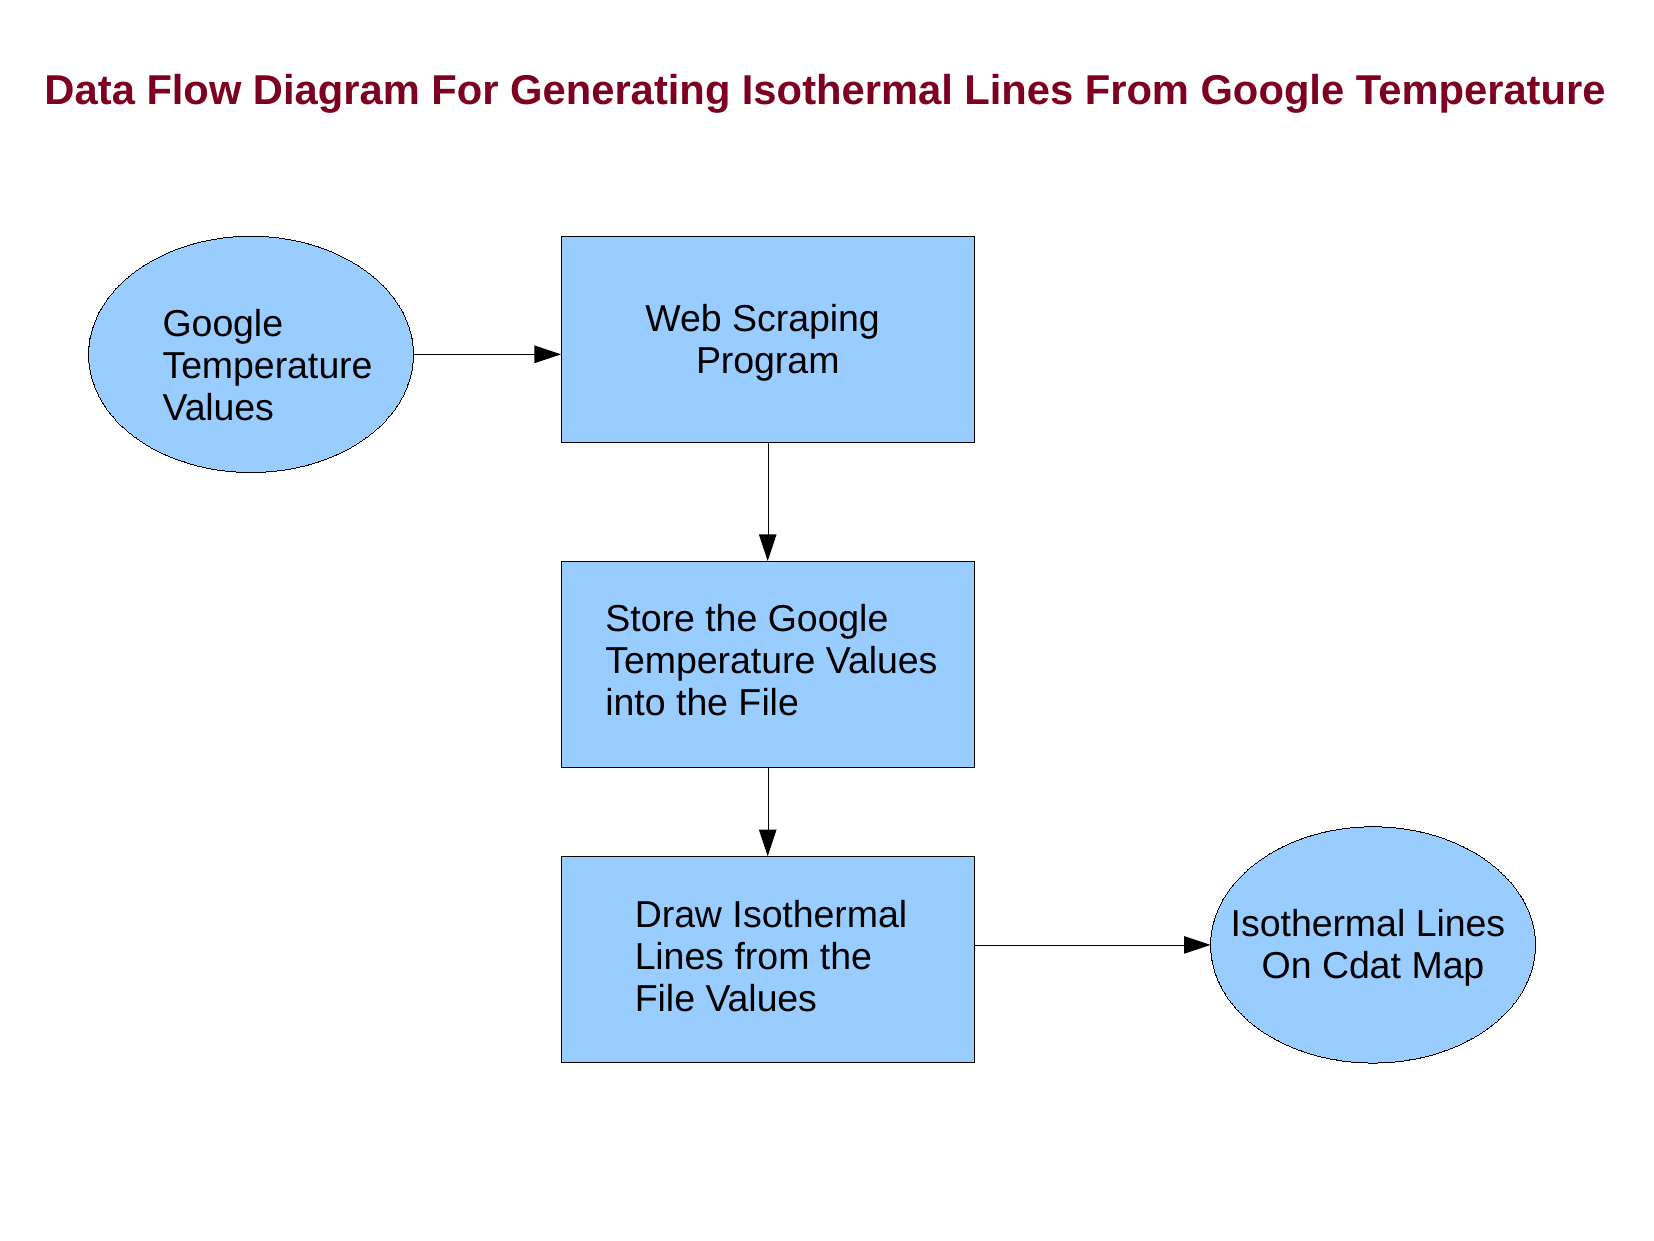

Data Flow Diagram For Generating Isothermal Lines From Google Temperature
Web Scraping
Program
Google Temperature Values
Store the Google
Temperature Values
into the File
Isothermal Lines
On Cdat Map
Draw Isothermal
Lines from the
File Values